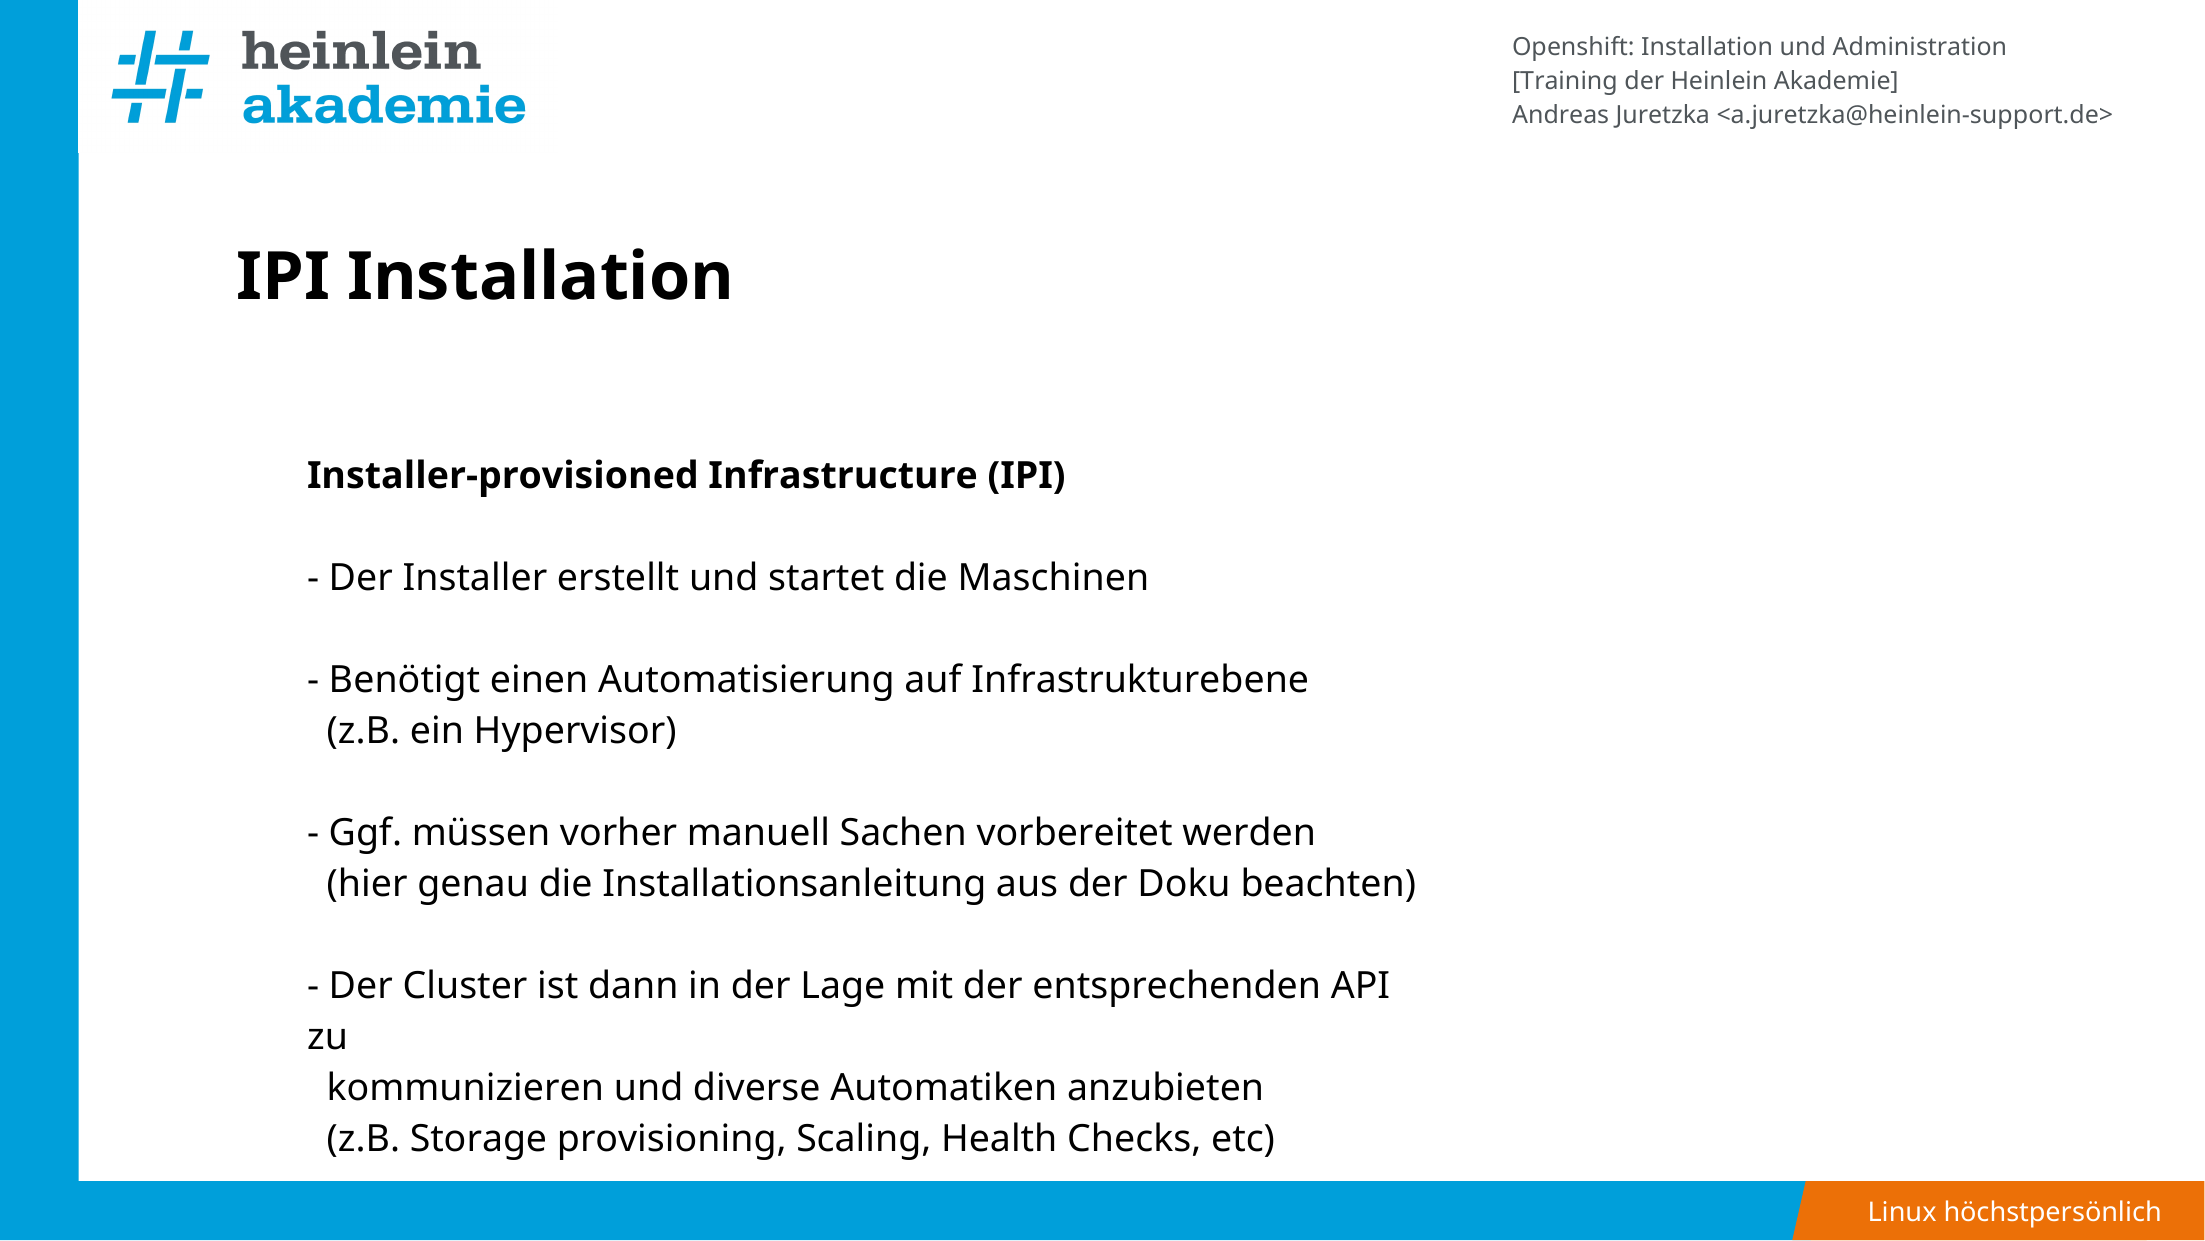

# IPI Installation
Installer-provisioned Infrastructure (IPI)
- Der Installer erstellt und startet die Maschinen
- Benötigt einen Automatisierung auf Infrastrukturebene
 (z.B. ein Hypervisor)
- Ggf. müssen vorher manuell Sachen vorbereitet werden
 (hier genau die Installationsanleitung aus der Doku beachten)
- Der Cluster ist dann in der Lage mit der entsprechenden API zu
 kommunizieren und diverse Automatiken anzubieten
 (z.B. Storage provisioning, Scaling, Health Checks, etc)